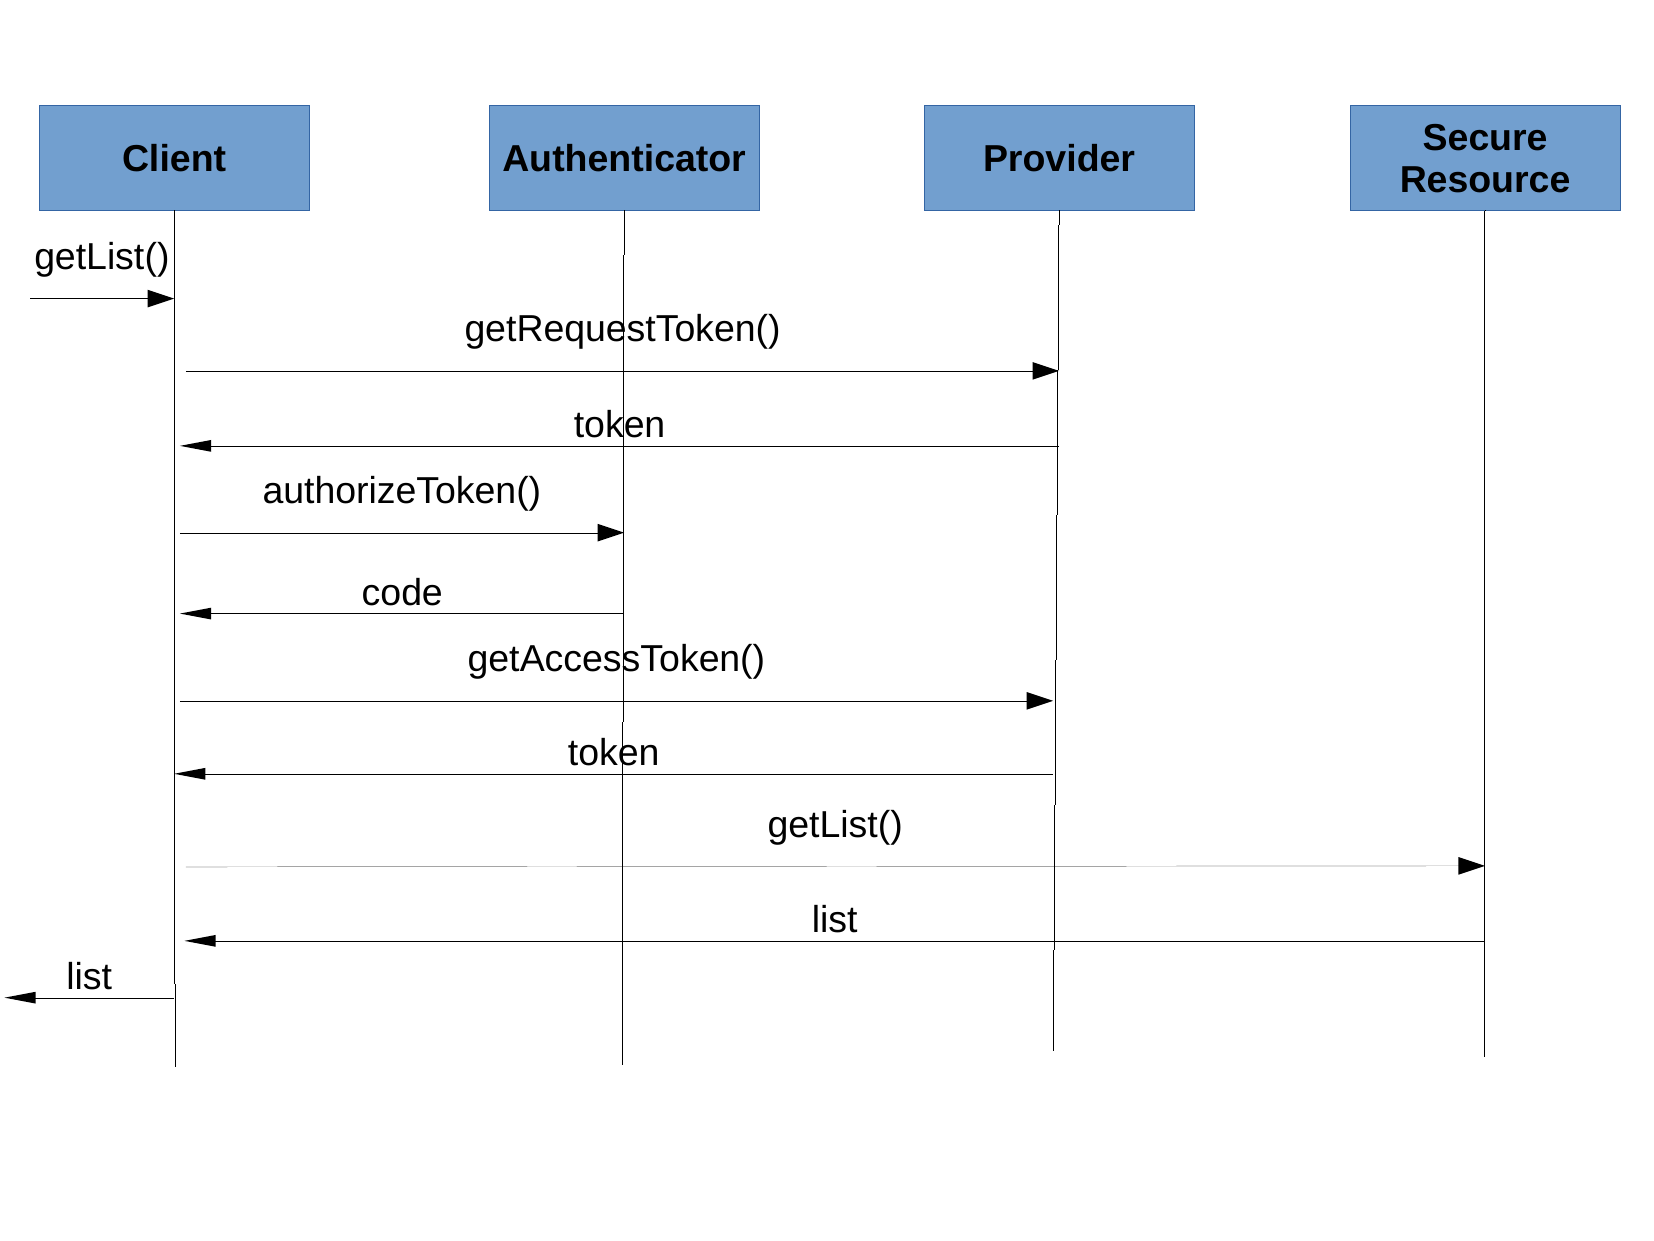

Client
Authenticator
Provider
Secure
Resource
getList()
getRequestToken()
token
authorizeToken()
code
getAccessToken()
token
getList()
list
list